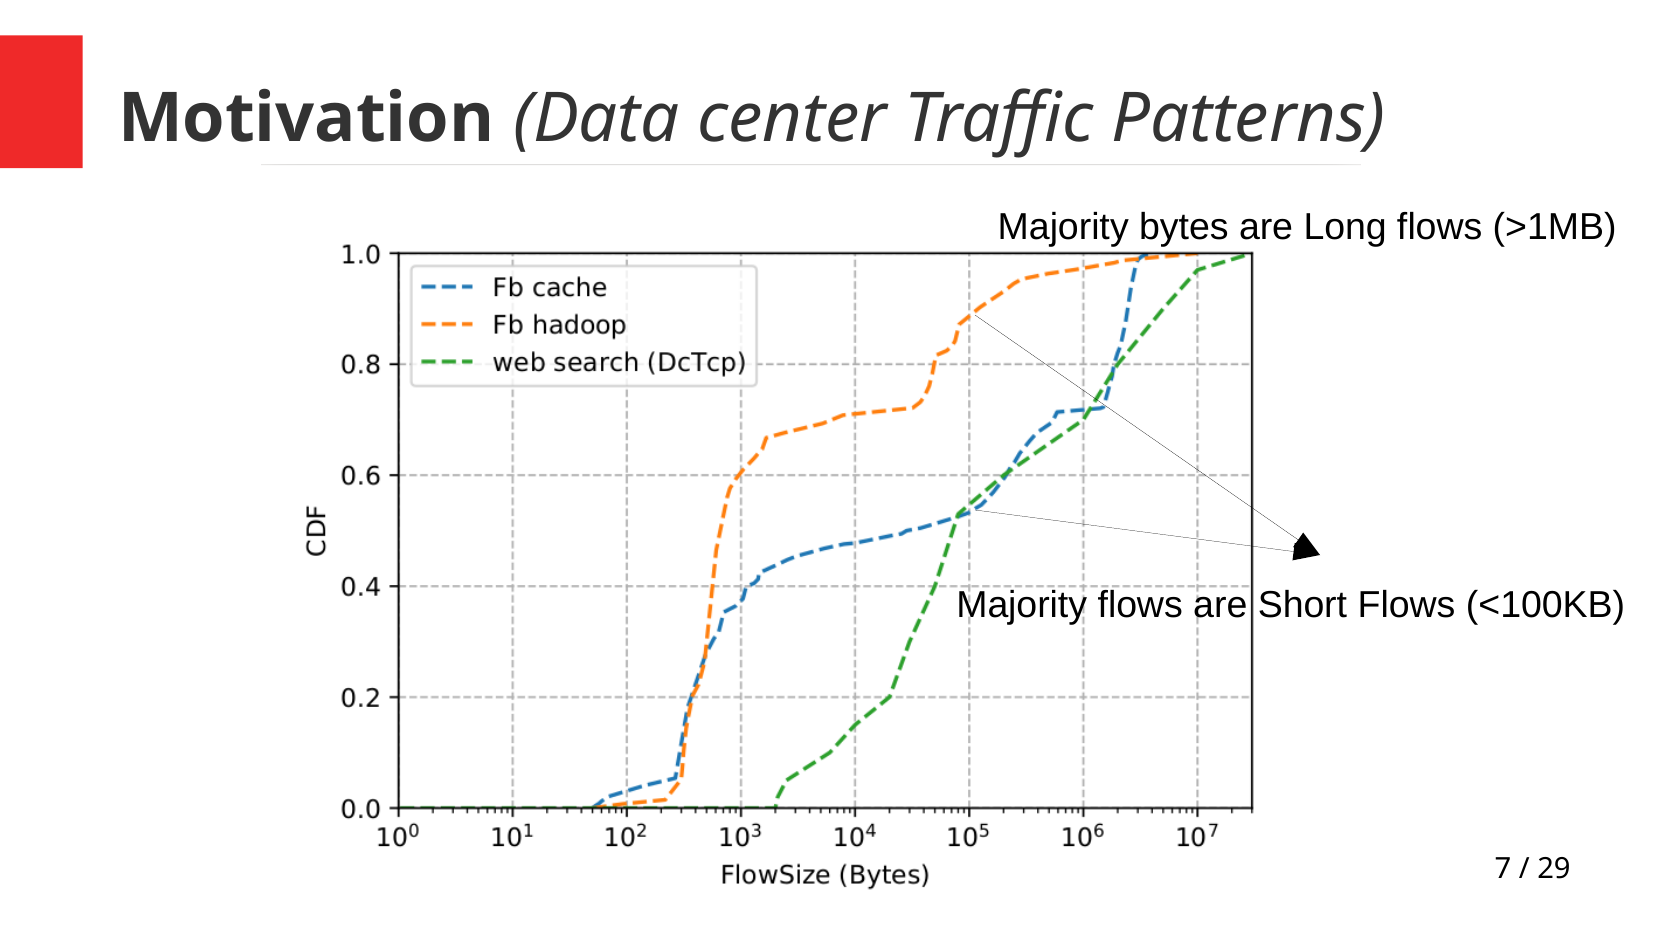

# Motivation (Data center Traffic Patterns)
Majority bytes are Long flows (>1MB)
Majority flows are Short Flows (<100KB)
7